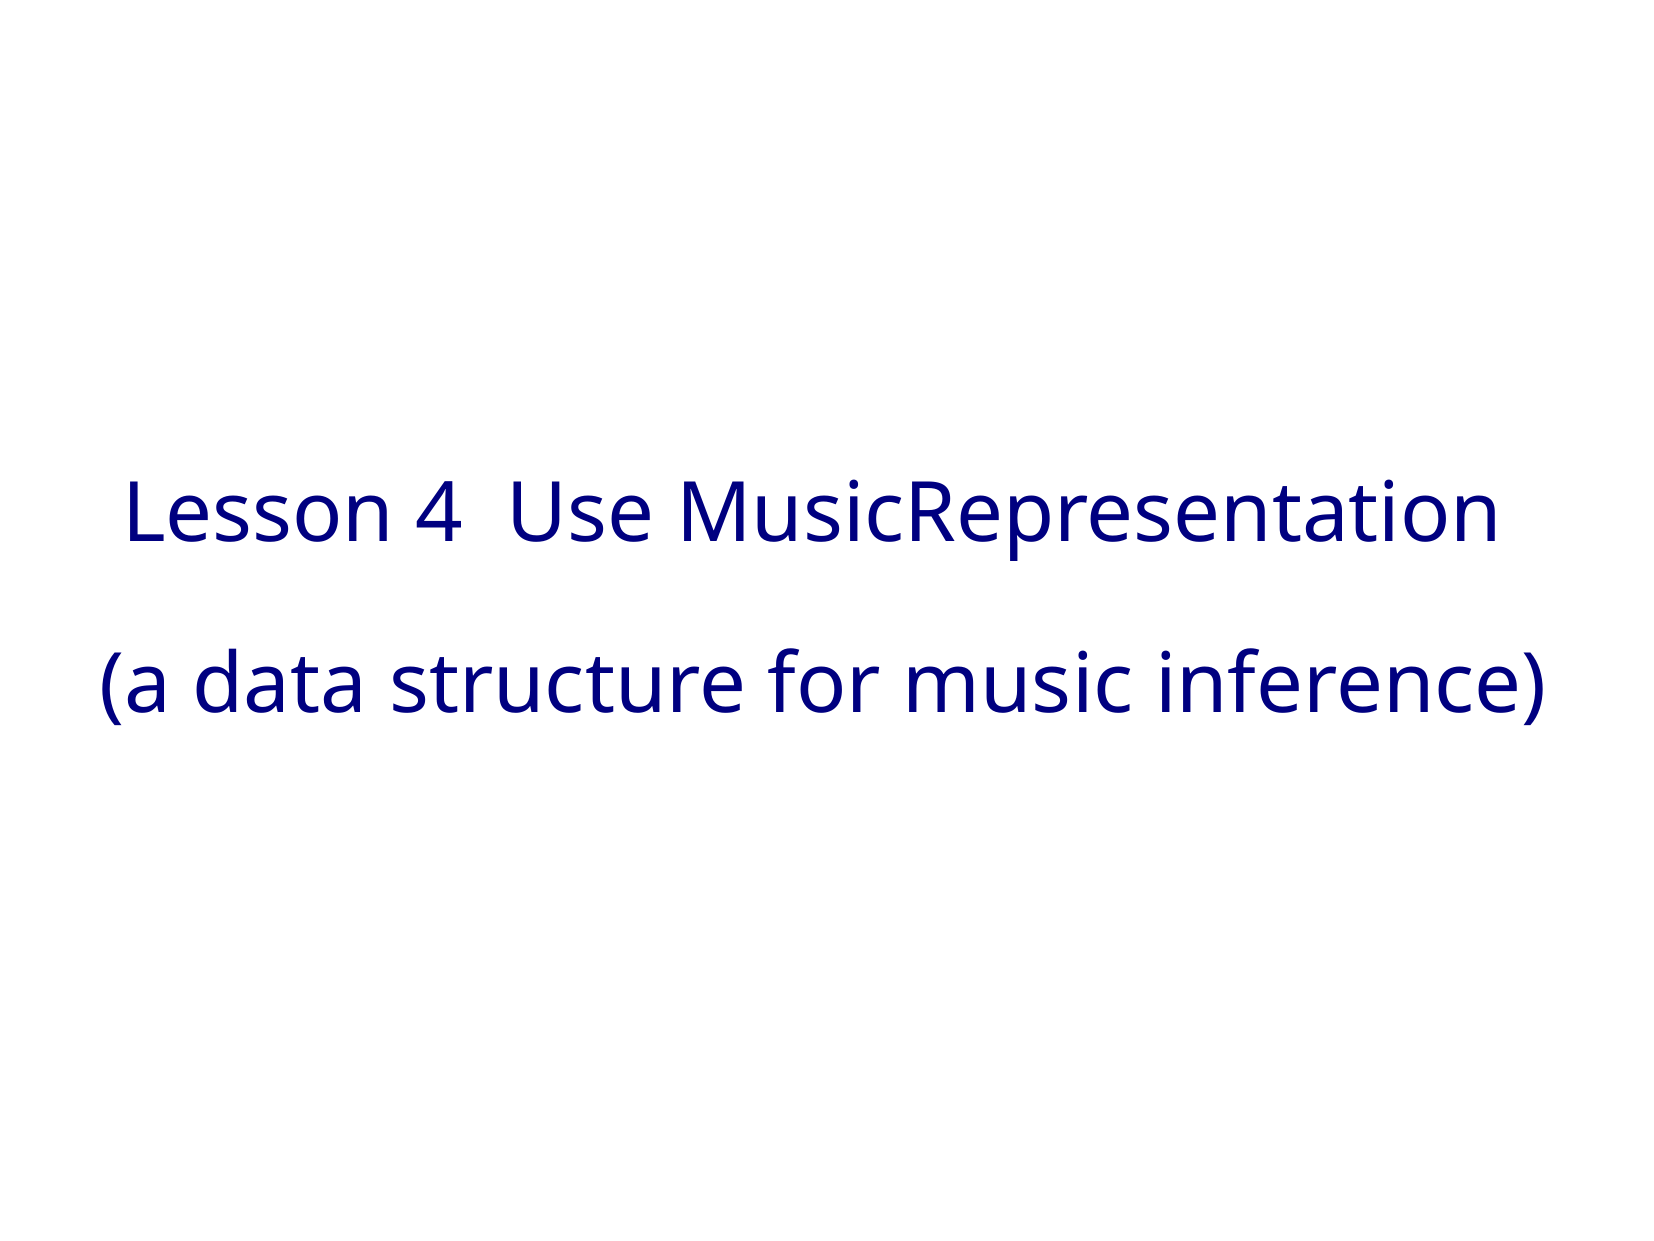

# Lesson 4 Use MusicRepresentation (a data structure for music inference)